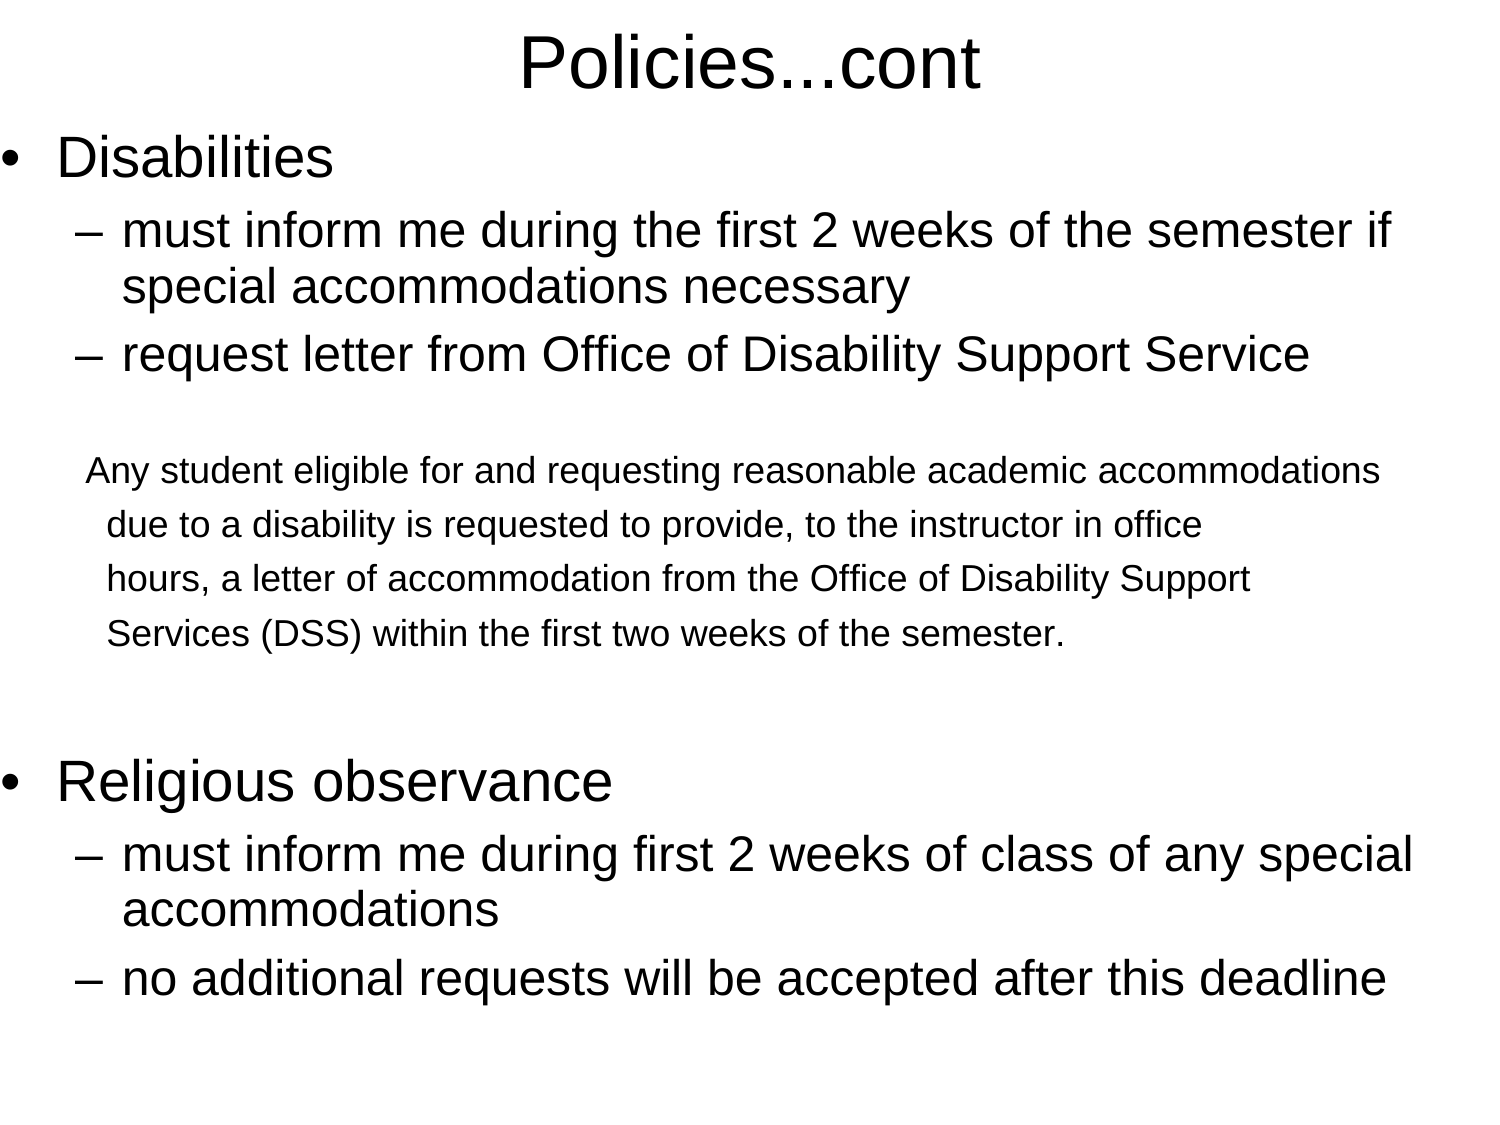

# Policies...cont
Disabilities
must inform me during the first 2 weeks of the semester if special accommodations necessary
request letter from Office of Disability Support Service
 Any student eligible for and requesting reasonable academic accommodations
 due to a disability is requested to provide, to the instructor in office
 hours, a letter of accommodation from the Office of Disability Support
 Services (DSS) within the first two weeks of the semester.
Religious observance
must inform me during first 2 weeks of class of any special accommodations
no additional requests will be accepted after this deadline